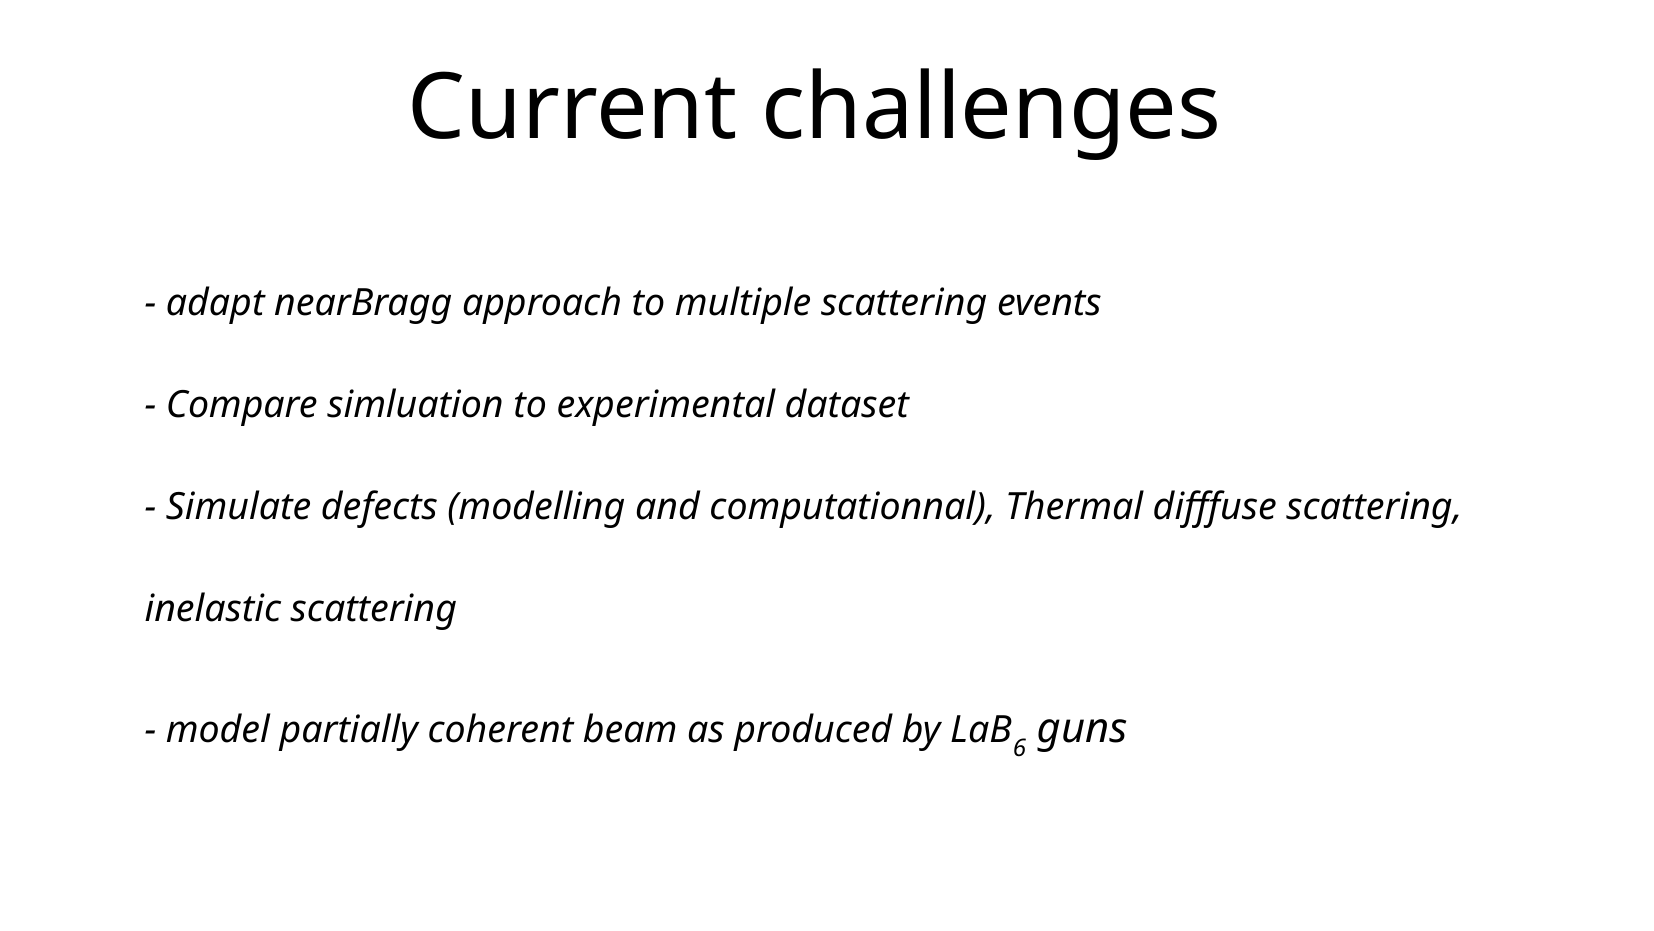

# Current challenges
- adapt nearBragg approach to multiple scattering events
- Compare simluation to experimental dataset
- Simulate defects (modelling and computationnal), Thermal difffuse scattering, inelastic scattering
- model partially coherent beam as produced by LaB6 guns